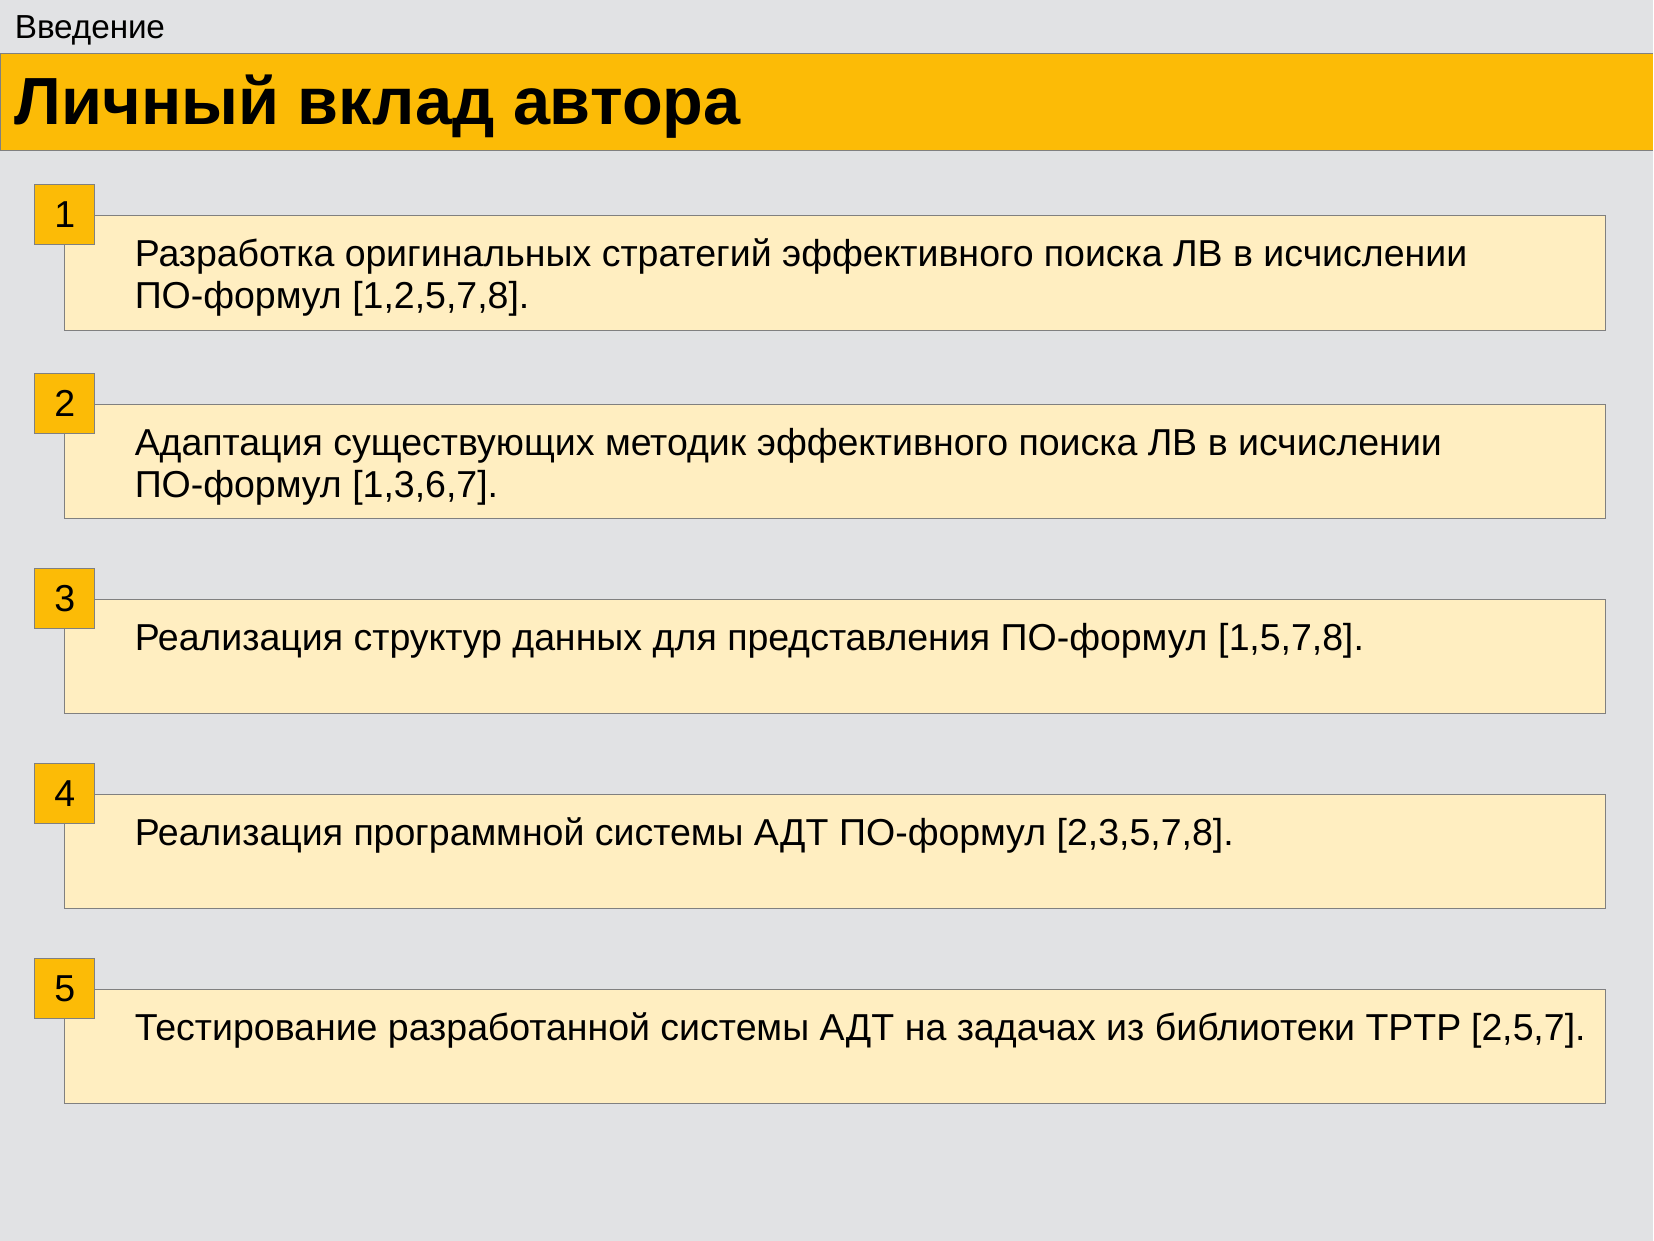

Введение
Личный вклад автора
1
Разработка оригинальных стратегий эффективного поиска ЛВ в исчислении
ПО-формул [1,2,5,7,8].
2
Адаптация существующих методик эффективного поиска ЛВ в исчислении
ПО-формул [1,3,6,7].
3
Реализация структур данных для представления ПО-формул [1,5,7,8].
4
Реализация программной системы АДТ ПО-формул [2,3,5,7,8].
5
Тестирование разработанной системы АДТ на задачах из библиотеки TPTP [2,5,7].